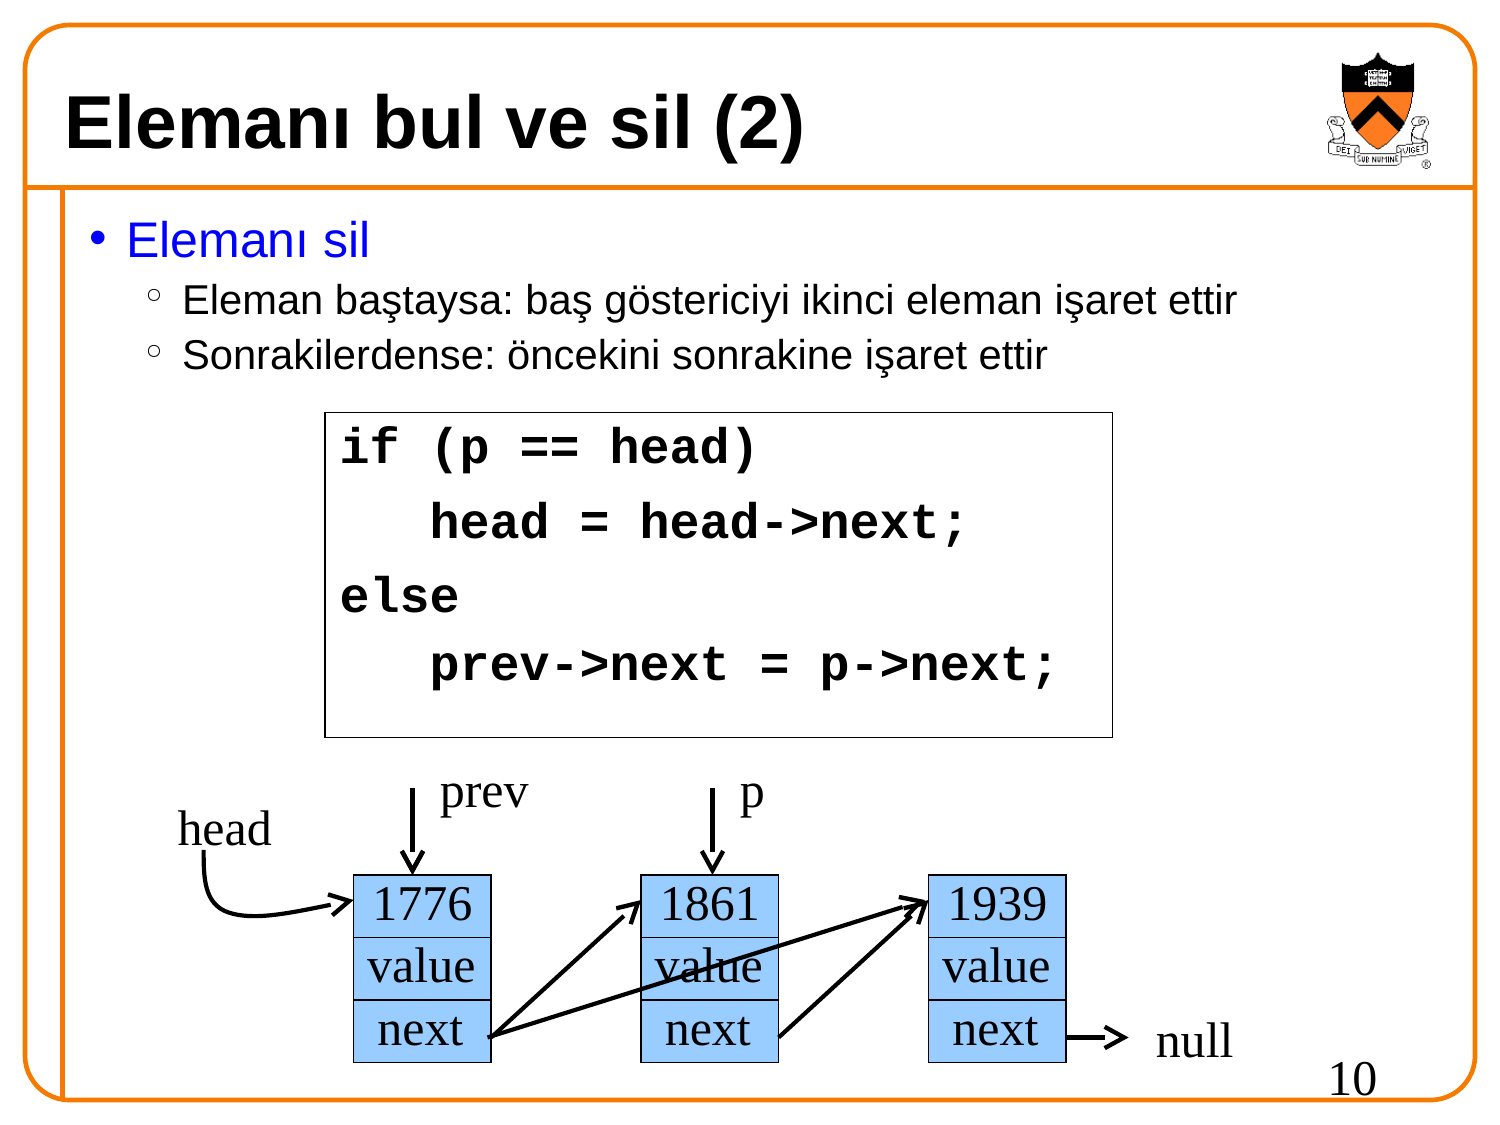

# Elemanı bul ve sil (2)
Elemanı sil
Eleman baştaysa: baş göstericiyi ikinci eleman işaret ettir
Sonrakilerdense: öncekini sonrakine işaret ettir
if (p == head)
 head = head->next;
else
 prev->next = p->next;
prev
p
head
1776
1861
1939
value
value
value
next
next
next
null
10